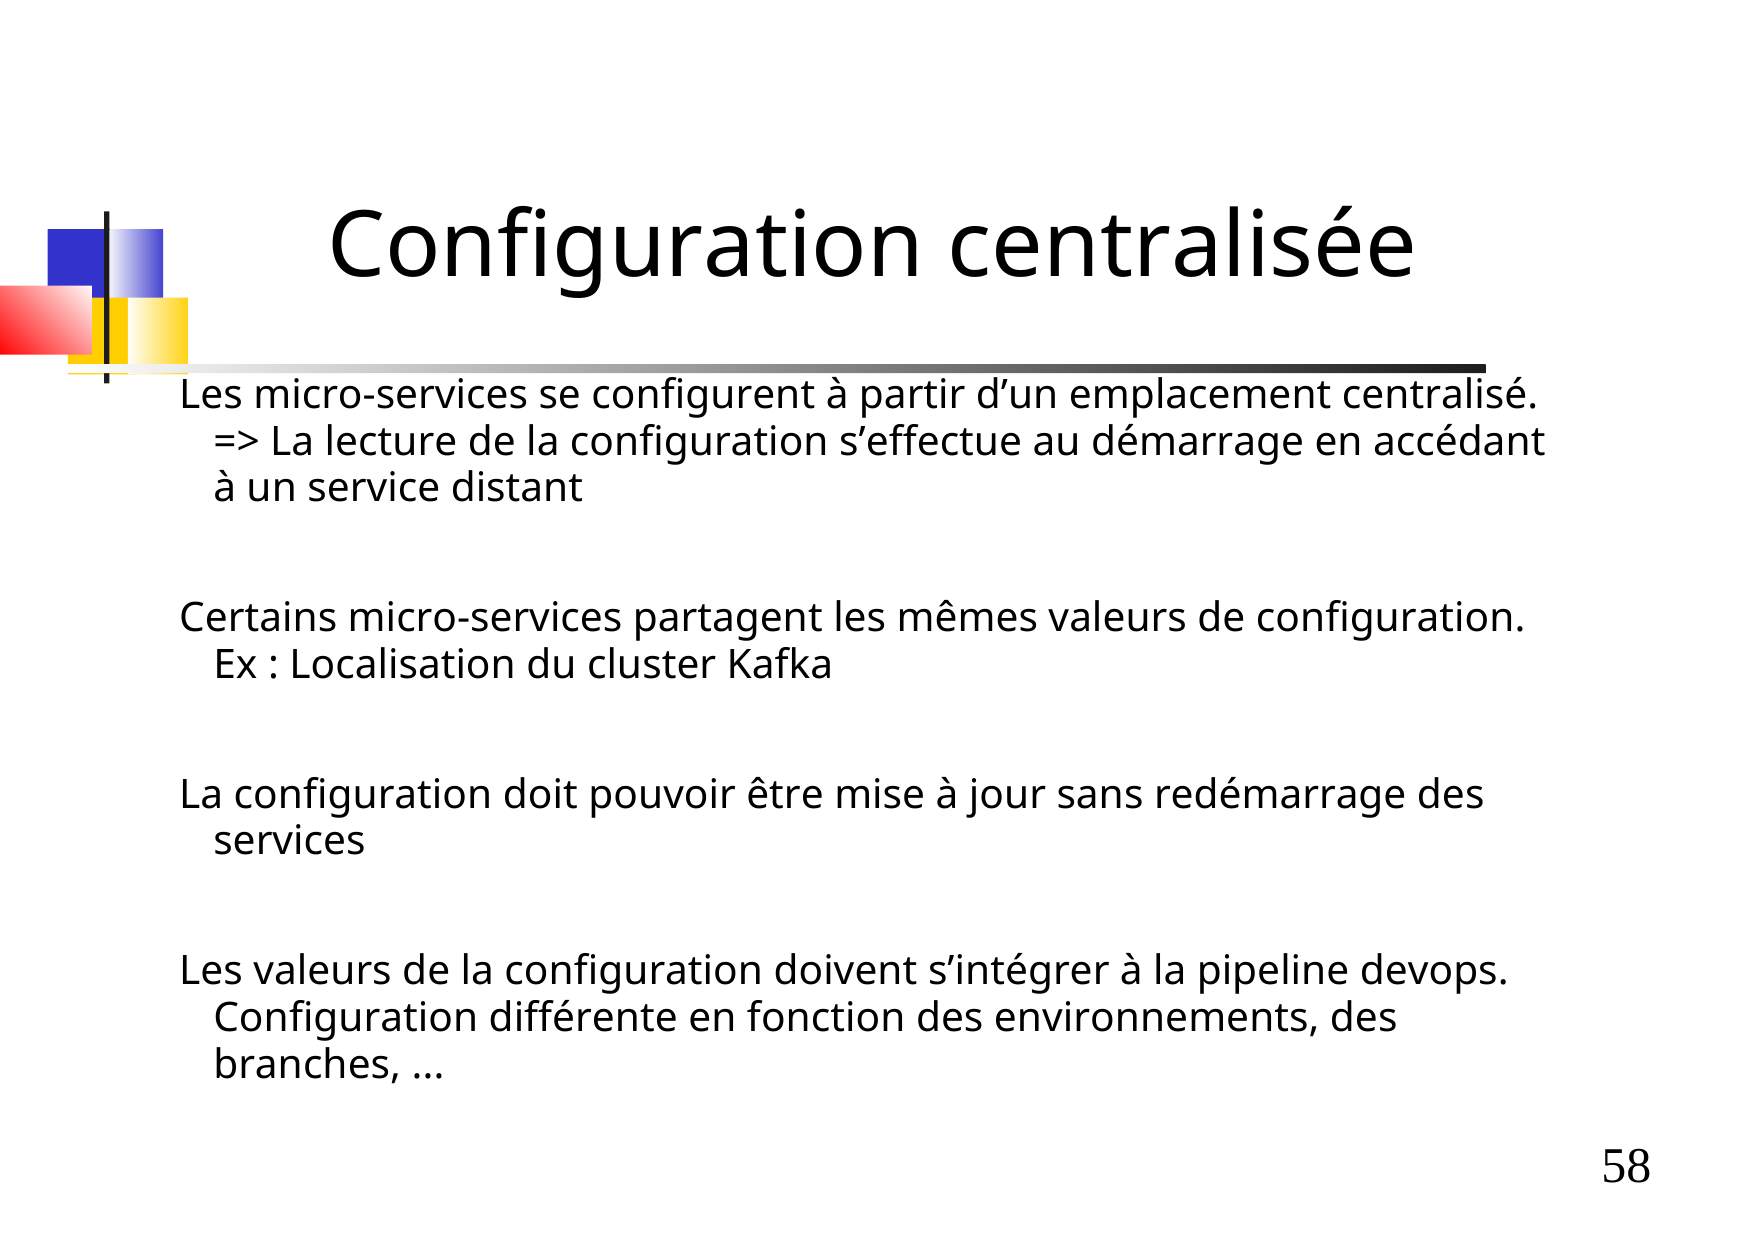

# Configuration centralisée
Les micro-services se configurent à partir d’un emplacement centralisé.
=> La lecture de la configuration s’effectue au démarrage en accédant à un service distant
Certains micro-services partagent les mêmes valeurs de configuration.
Ex : Localisation du cluster Kafka
La configuration doit pouvoir être mise à jour sans redémarrage des services
Les valeurs de la configuration doivent s’intégrer à la pipeline devops. Configuration différente en fonction des environnements, des branches, ...